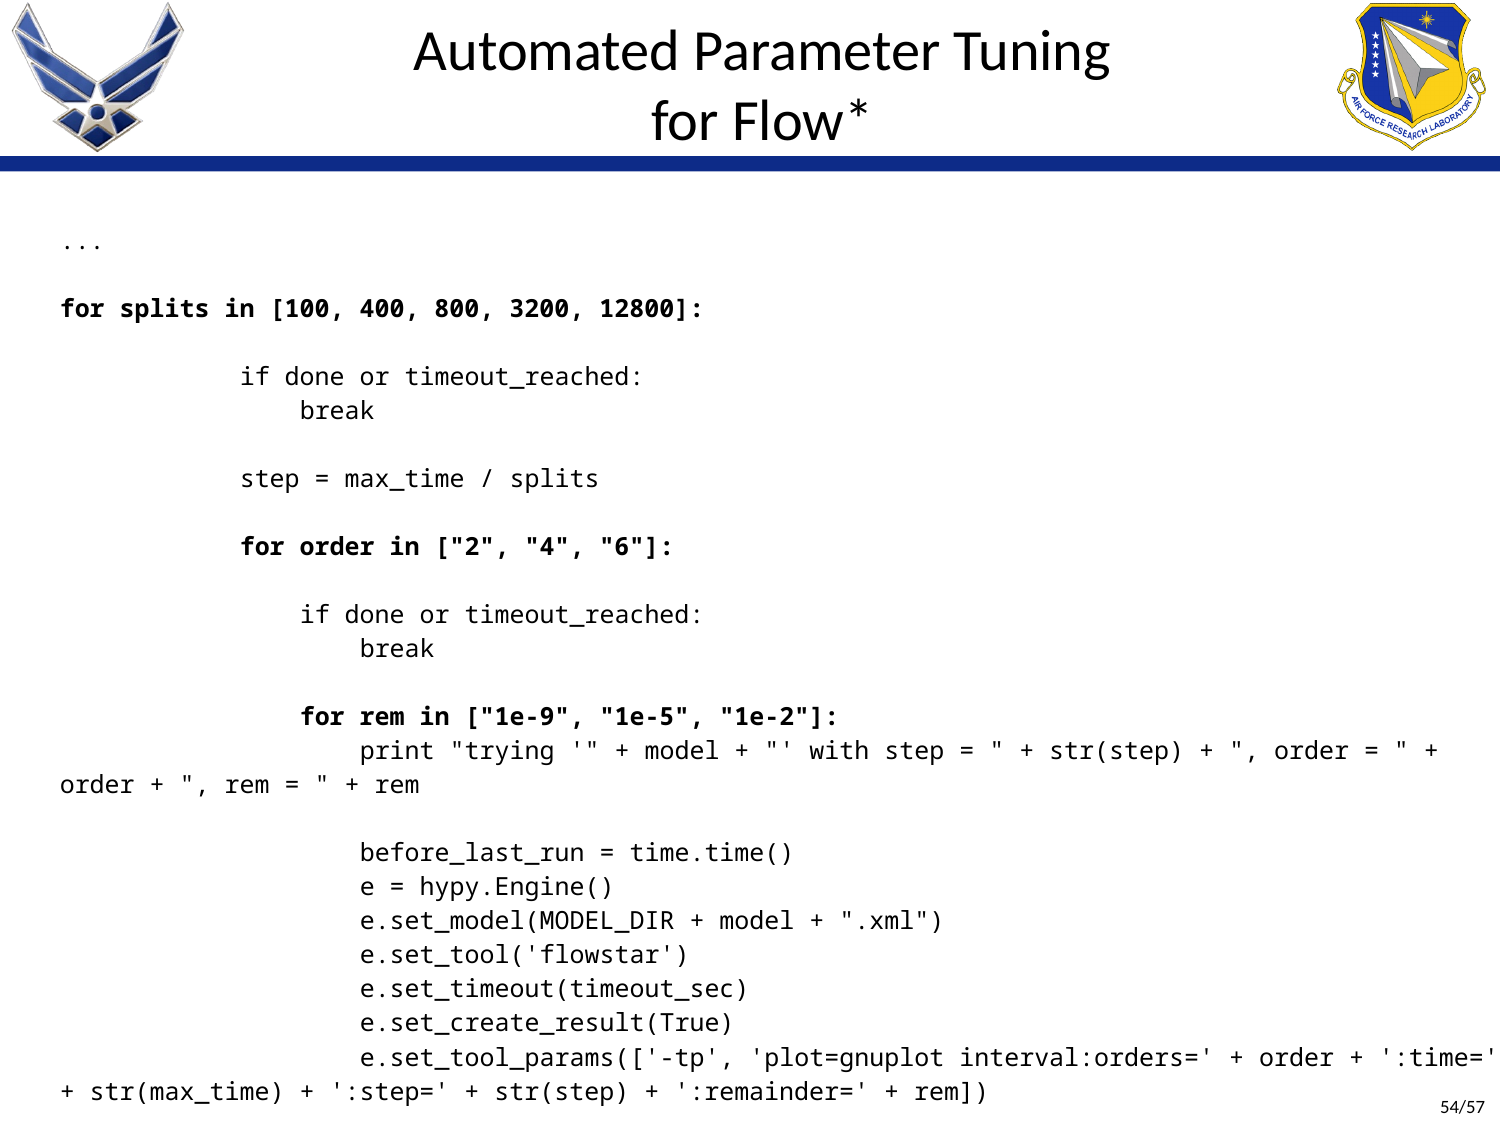

# Automated Parameter Tuning for Flow*
...
for splits in [100, 400, 800, 3200, 12800]:
 if done or timeout_reached:
 break
 step = max_time / splits
 for order in ["2", "4", "6"]:
 if done or timeout_reached:
 break
 for rem in ["1e-9", "1e-5", "1e-2"]:
 print "trying '" + model + "' with step = " + str(step) + ", order = " + order + ", rem = " + rem
 before_last_run = time.time()
 e = hypy.Engine()
 e.set_model(MODEL_DIR + model + ".xml")
 e.set_tool('flowstar')
 e.set_timeout(timeout_sec)
 e.set_create_result(True)
 e.set_tool_params(['-tp', 'plot=gnuplot interval:orders=' + order + ':time=' + str(max_time) + ':step=' + str(step) + ':remainder=' + rem])
...